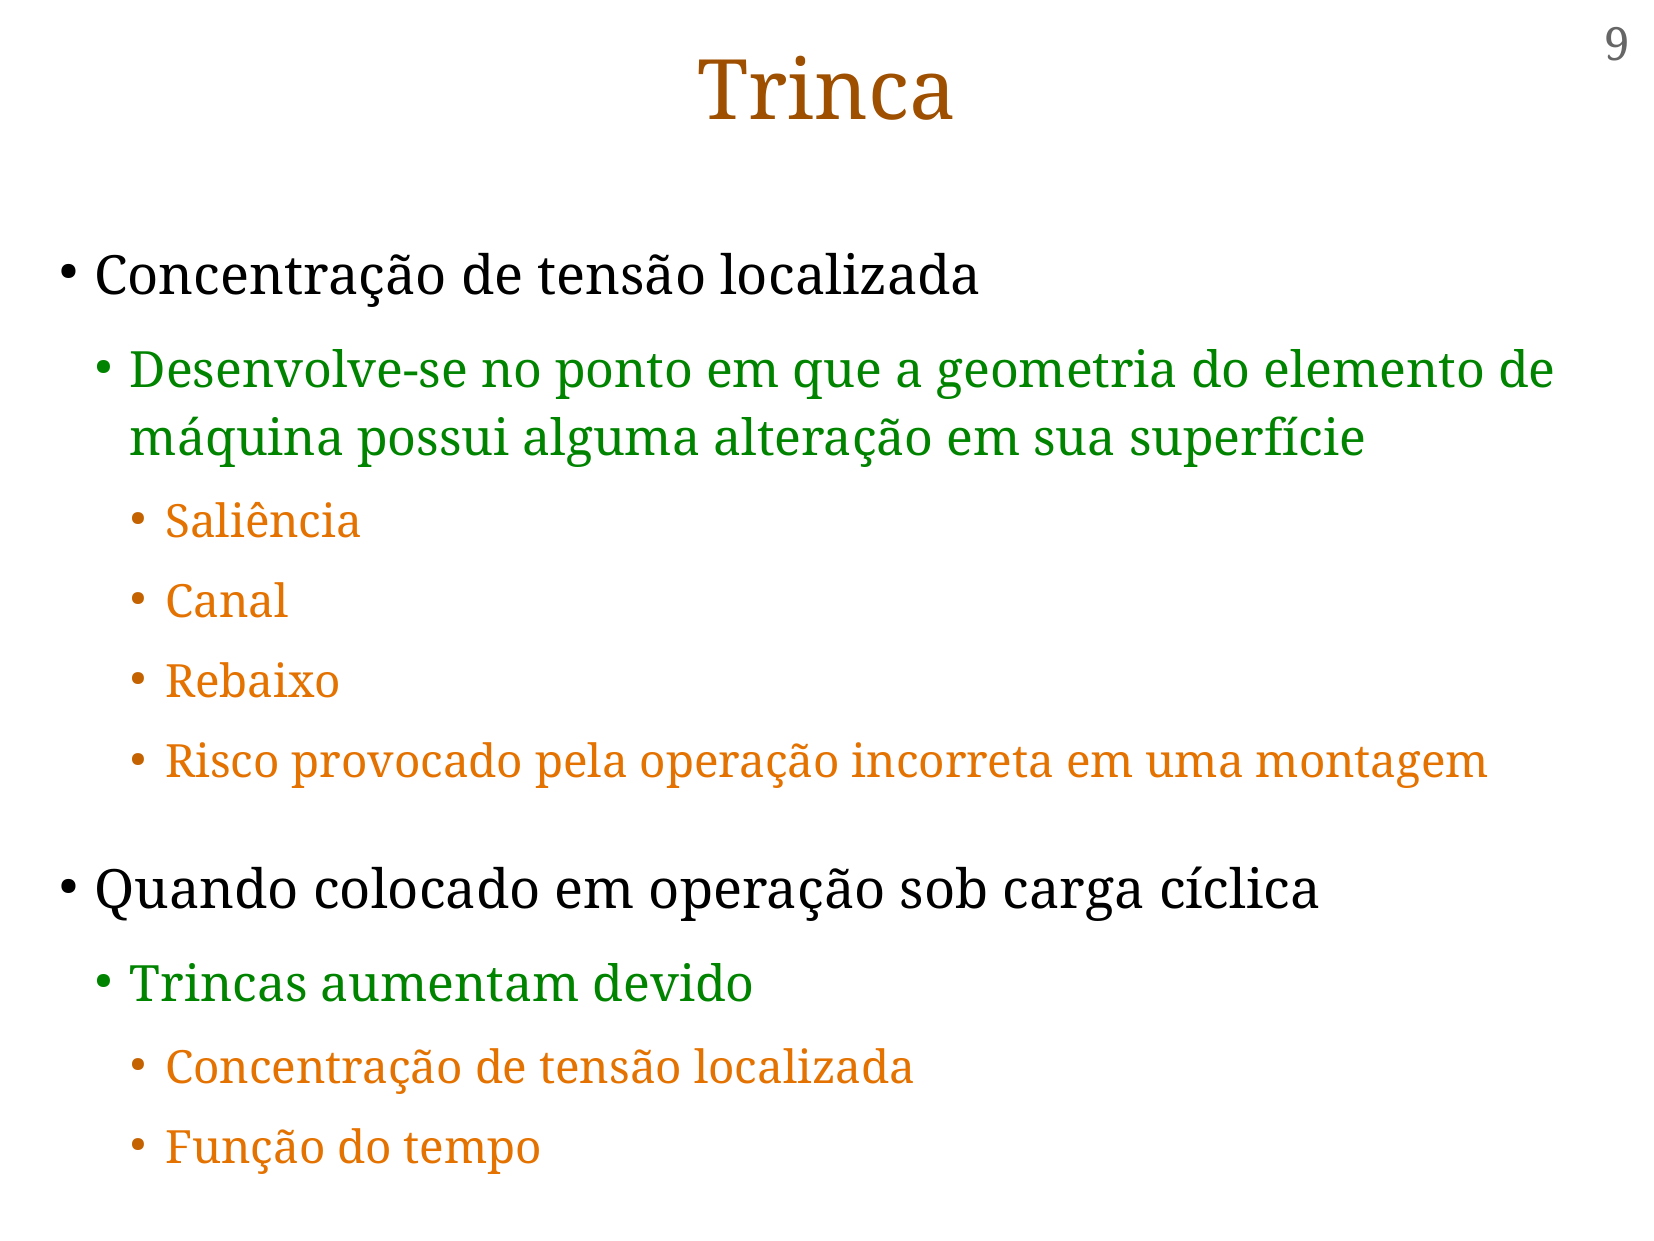

9
# Trinca
Concentração de tensão localizada
Desenvolve-se no ponto em que a geometria do elemento de máquina possui alguma alteração em sua superfície
Saliência
Canal
Rebaixo
Risco provocado pela operação incorreta em uma montagem
Quando colocado em operação sob carga cíclica
Trincas aumentam devido
Concentração de tensão localizada
Função do tempo